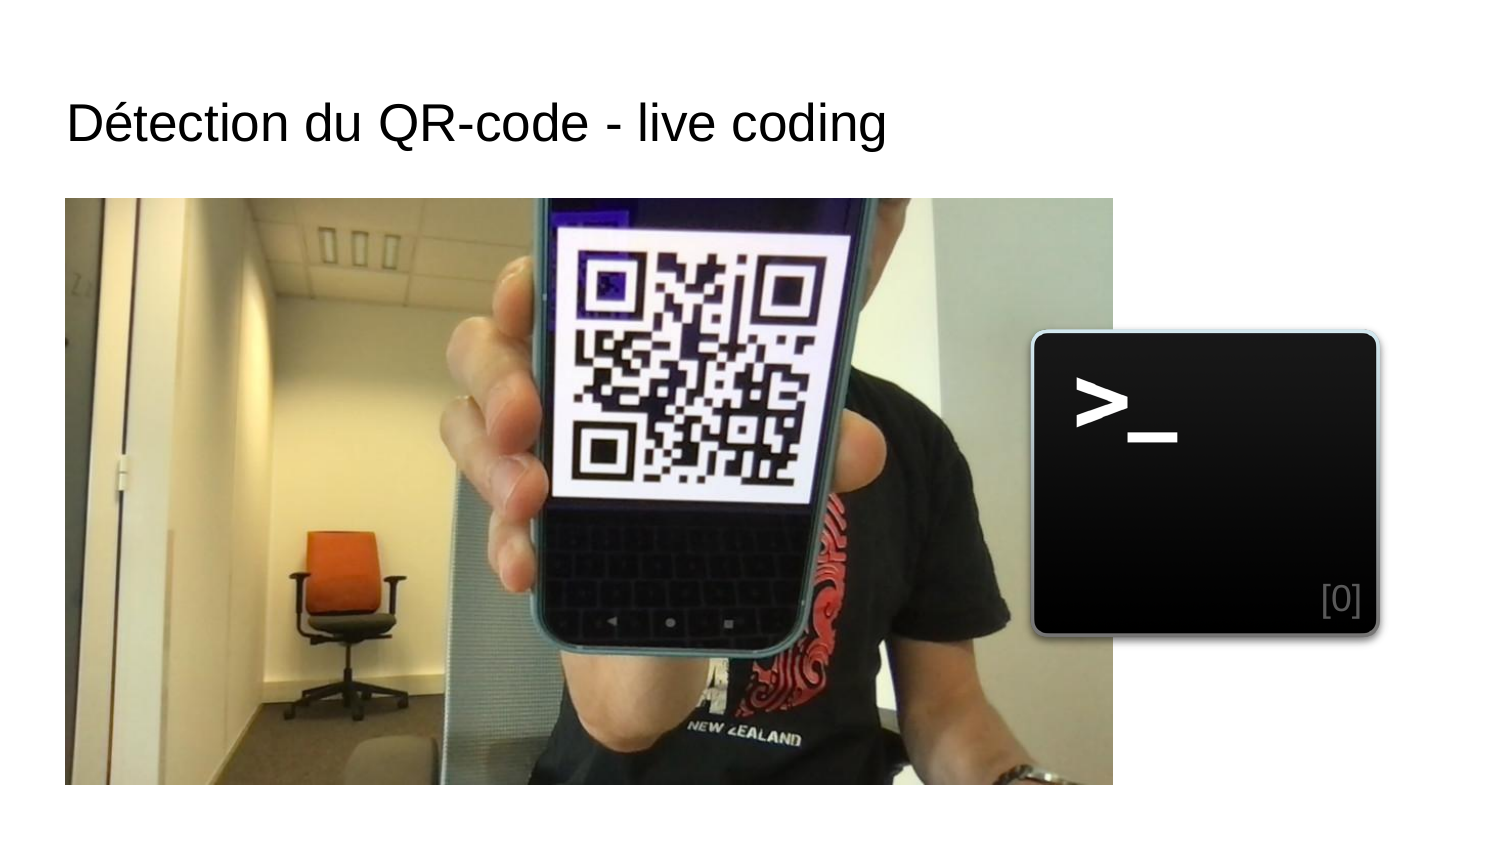

# Détection du QR-code - live coding
[0]